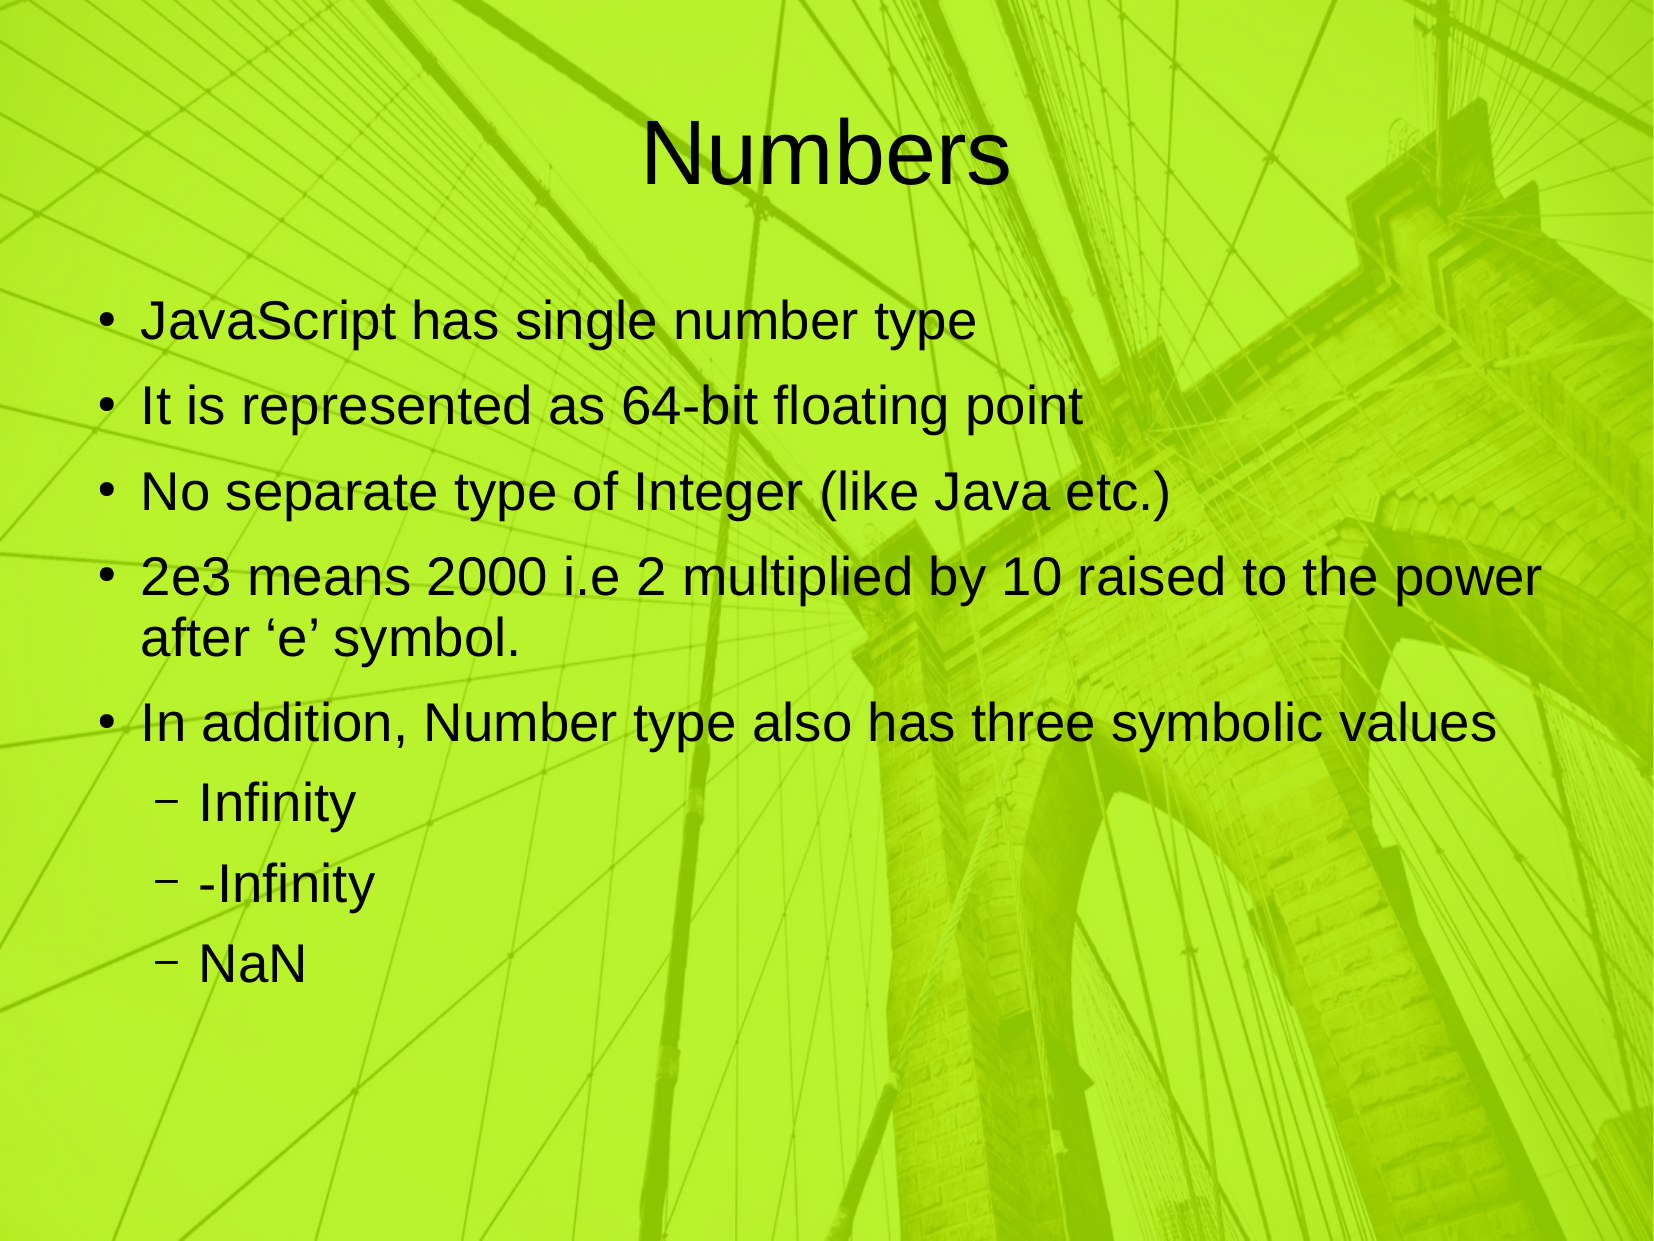

# Numbers
JavaScript has single number type
It is represented as 64-bit floating point
No separate type of Integer (like Java etc.)
2e3 means 2000 i.e 2 multiplied by 10 raised to the power after ‘e’ symbol.
In addition, Number type also has three symbolic values
Infinity
-Infinity
NaN